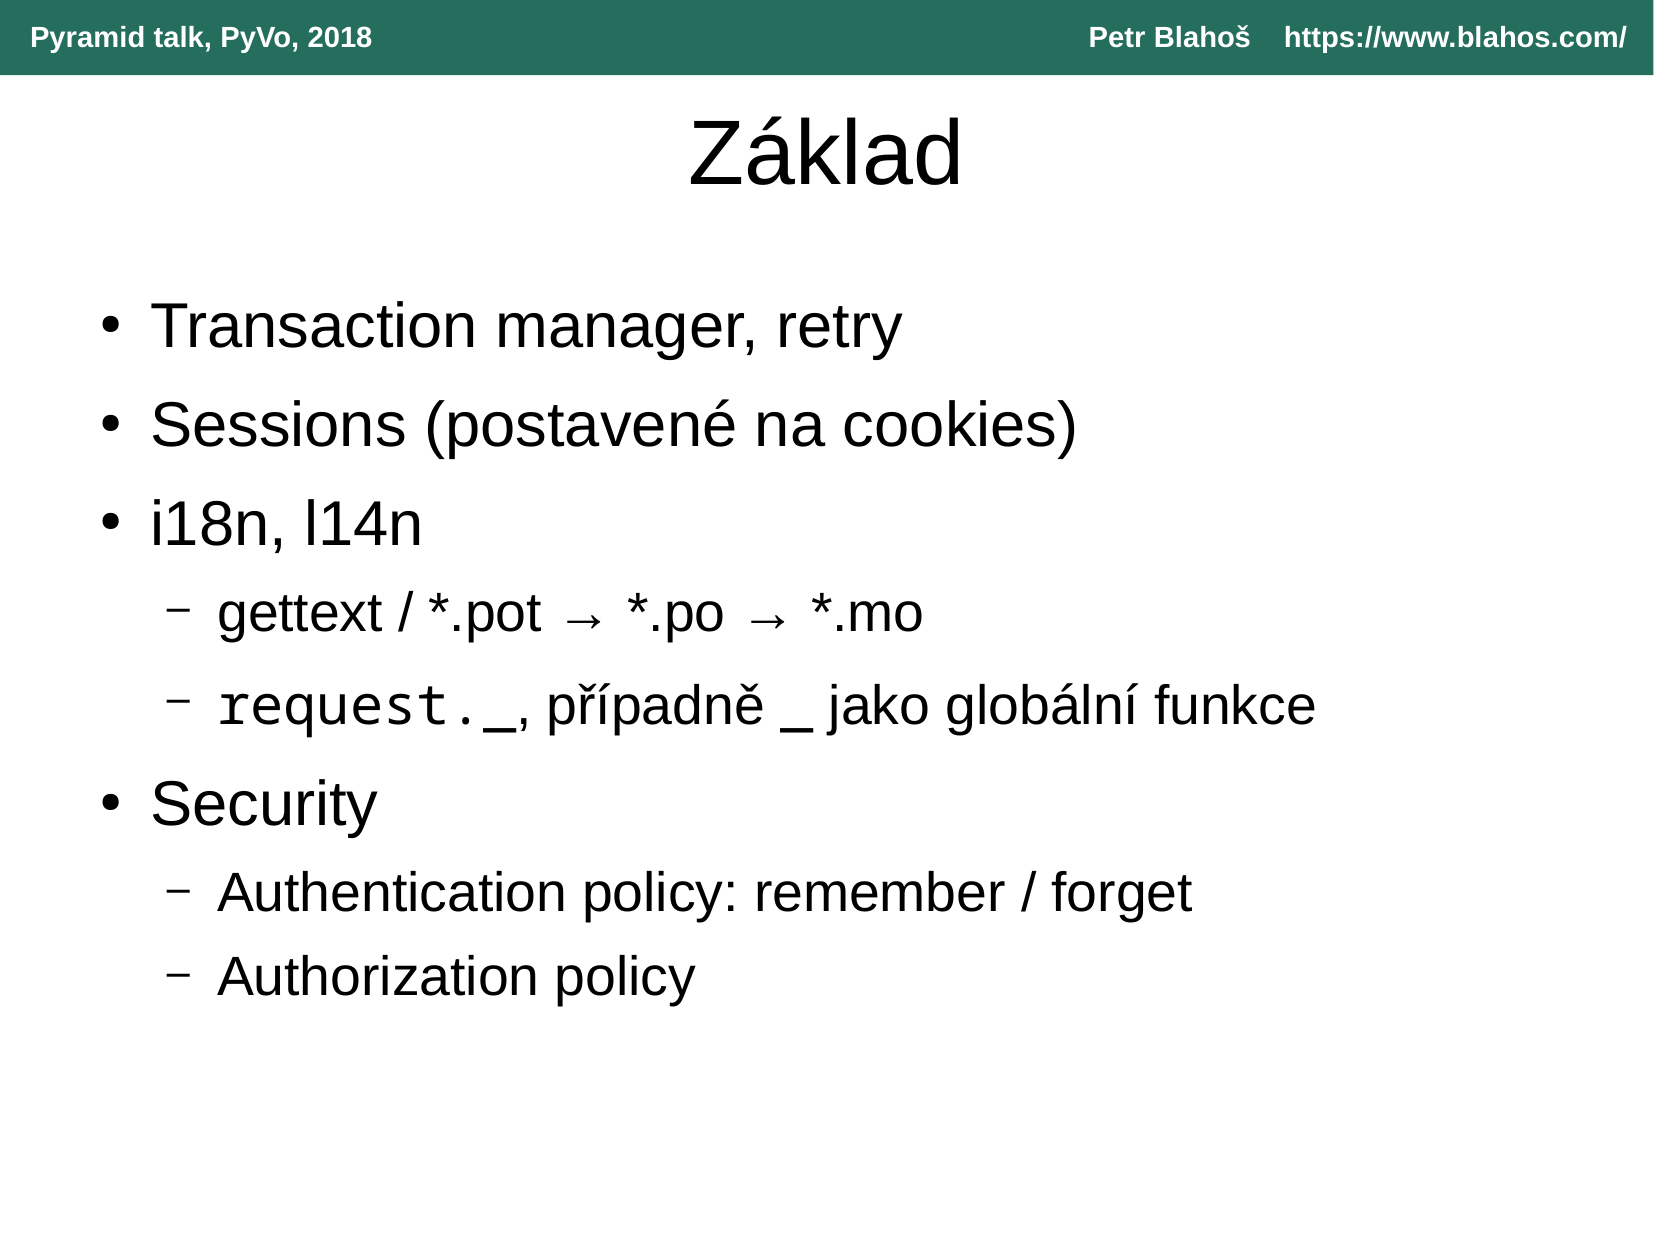

# Základ
Transaction manager, retry
Sessions (postavené na cookies)
i18n, l14n
gettext / *.pot → *.po → *.mo
request._, případně _ jako globální funkce
Security
Authentication policy: remember / forget
Authorization policy